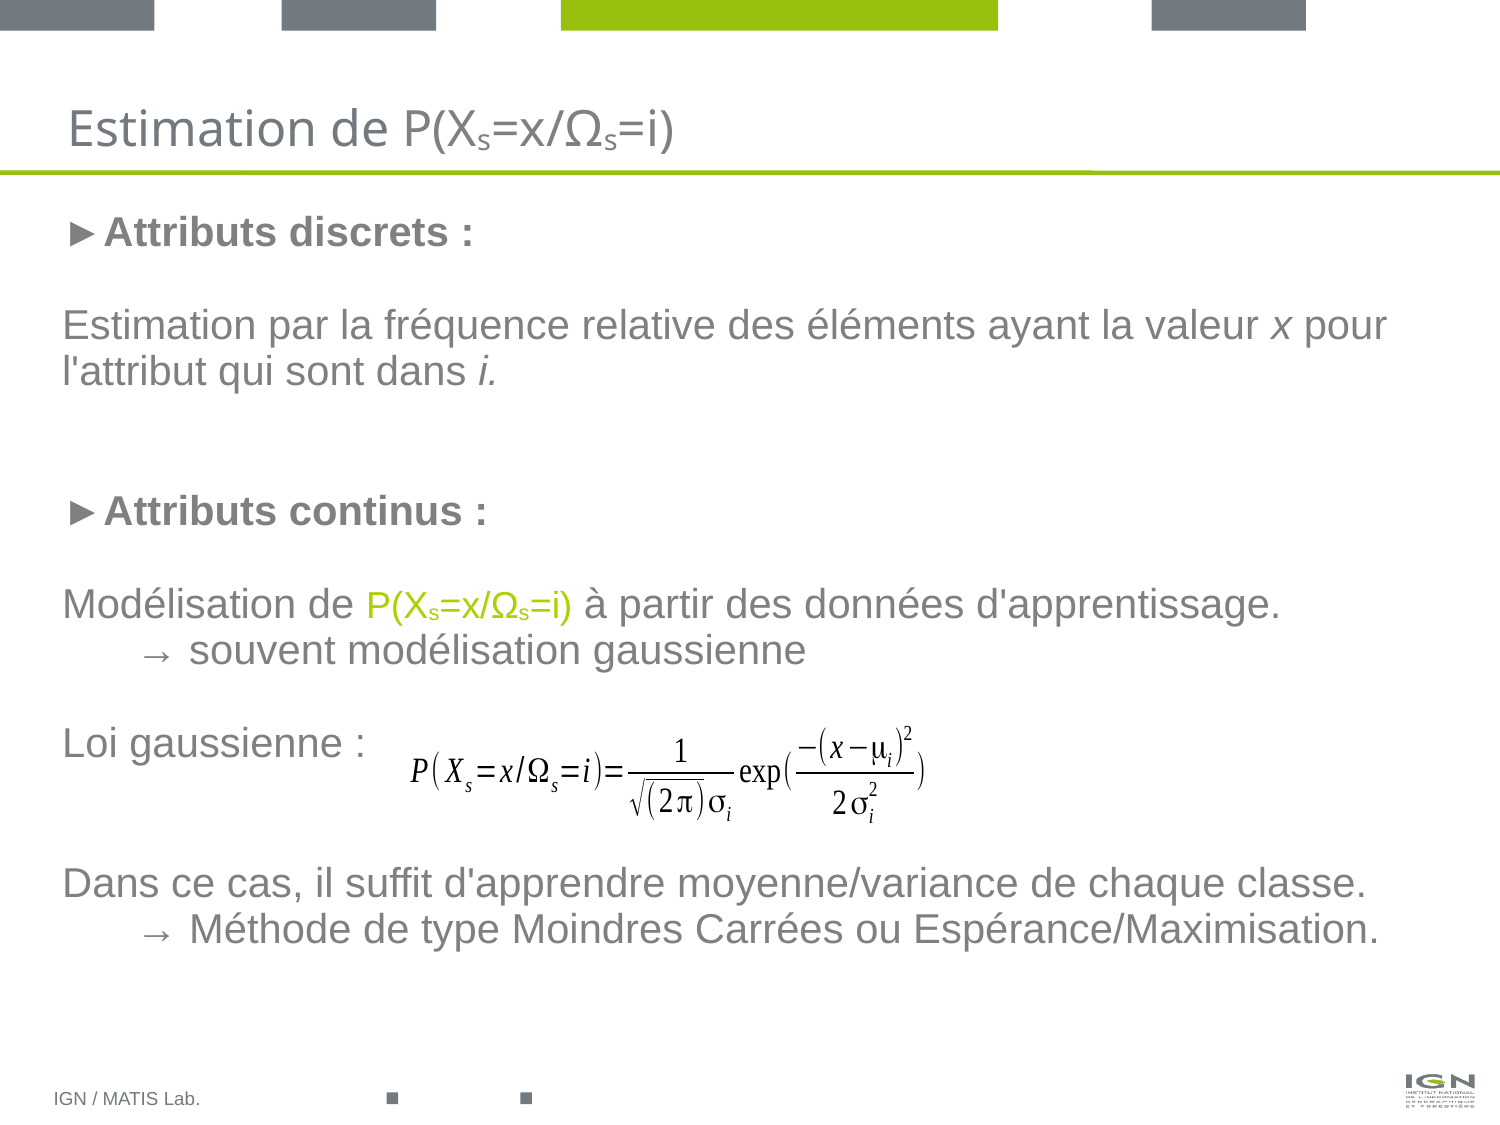

Estimation de P(Xs=x/Ωs=i)
►Attributs discrets :
Estimation par la fréquence relative des éléments ayant la valeur x pour l'attribut qui sont dans i.
►Attributs continus :
Modélisation de P(Xs=x/Ωs=i) à partir des données d'apprentissage.
	→ souvent modélisation gaussienne
Loi gaussienne :
Dans ce cas, il suffit d'apprendre moyenne/variance de chaque classe.
	→ Méthode de type Moindres Carrées ou Espérance/Maximisation.
IGN / MATIS Lab.